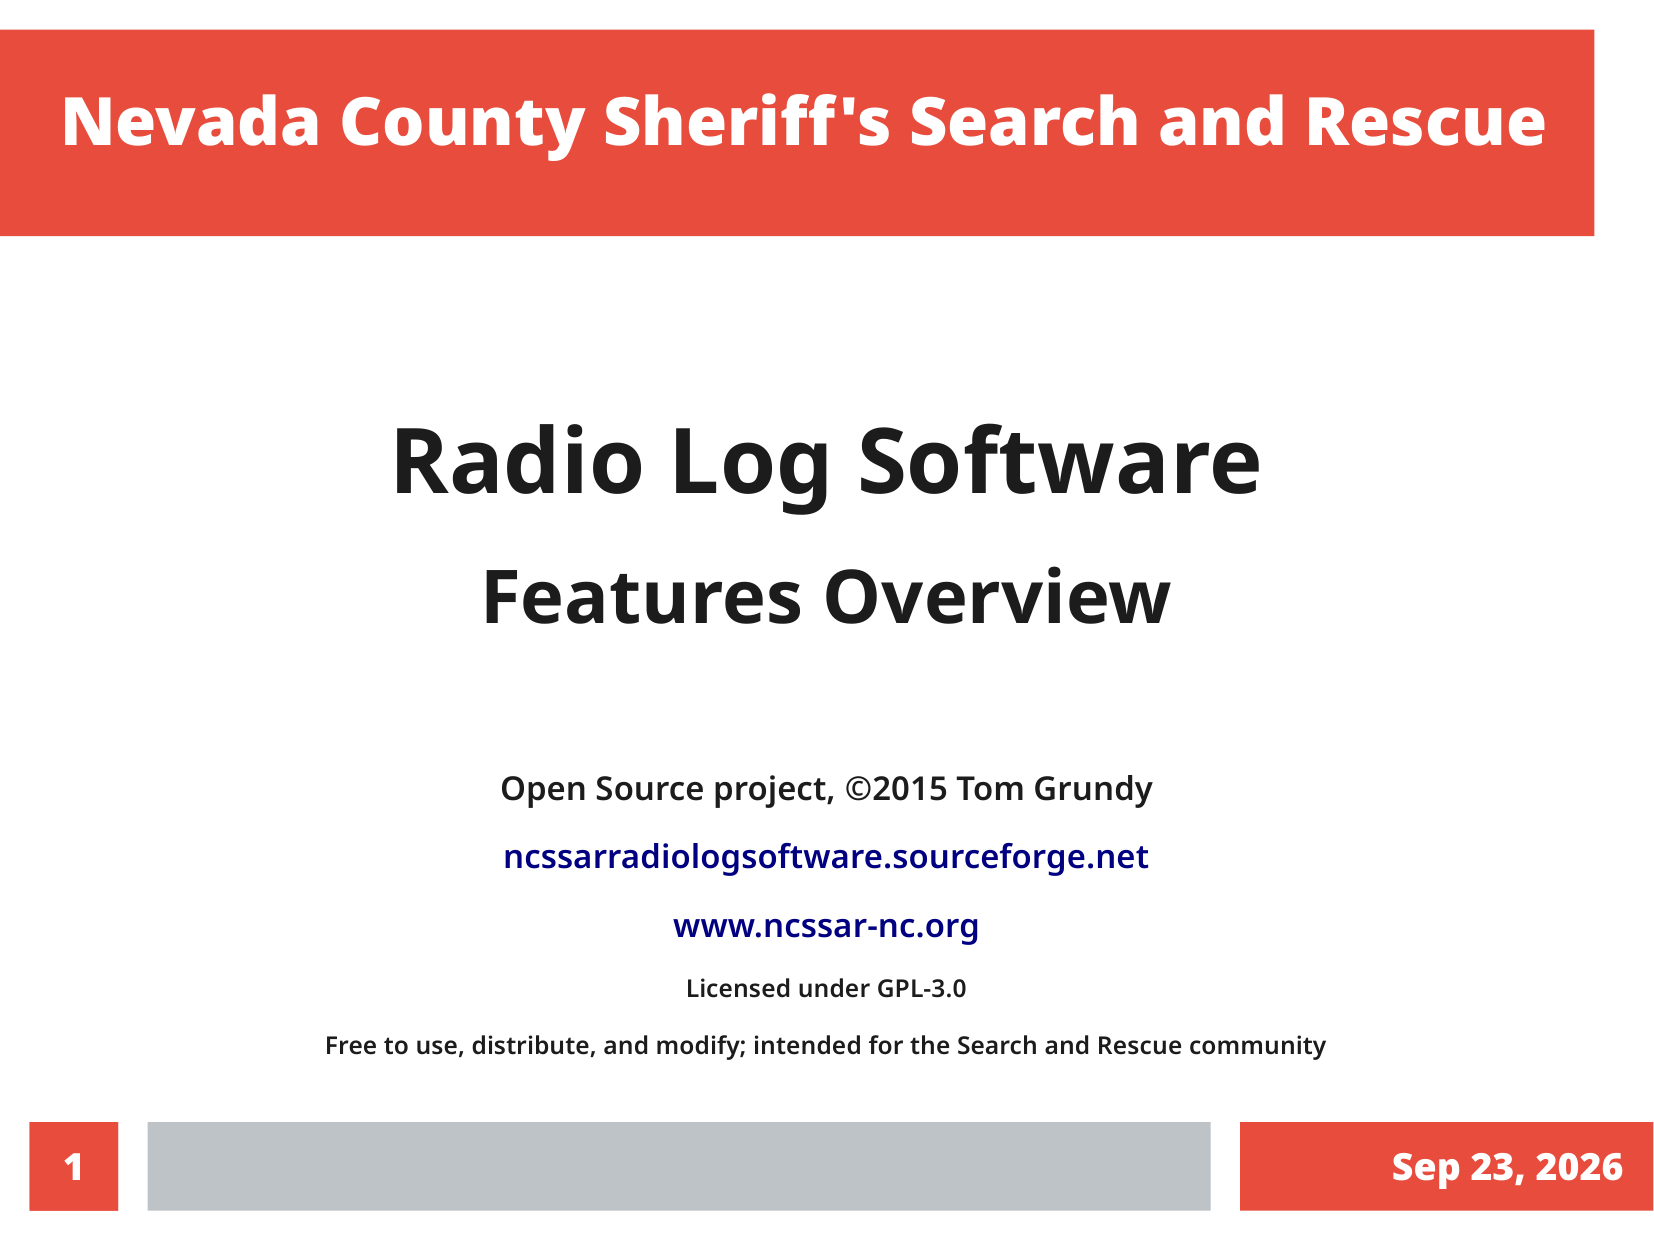

# Nevada County Sheriff's Search and Rescue
Radio Log Software
Features Overview
Open Source project, ©2015 Tom Grundy
ncssarradiologsoftware.sourceforge.net
www.ncssar-nc.org
Licensed under GPL-3.0
Free to use, distribute, and modify; intended for the Search and Rescue community
1